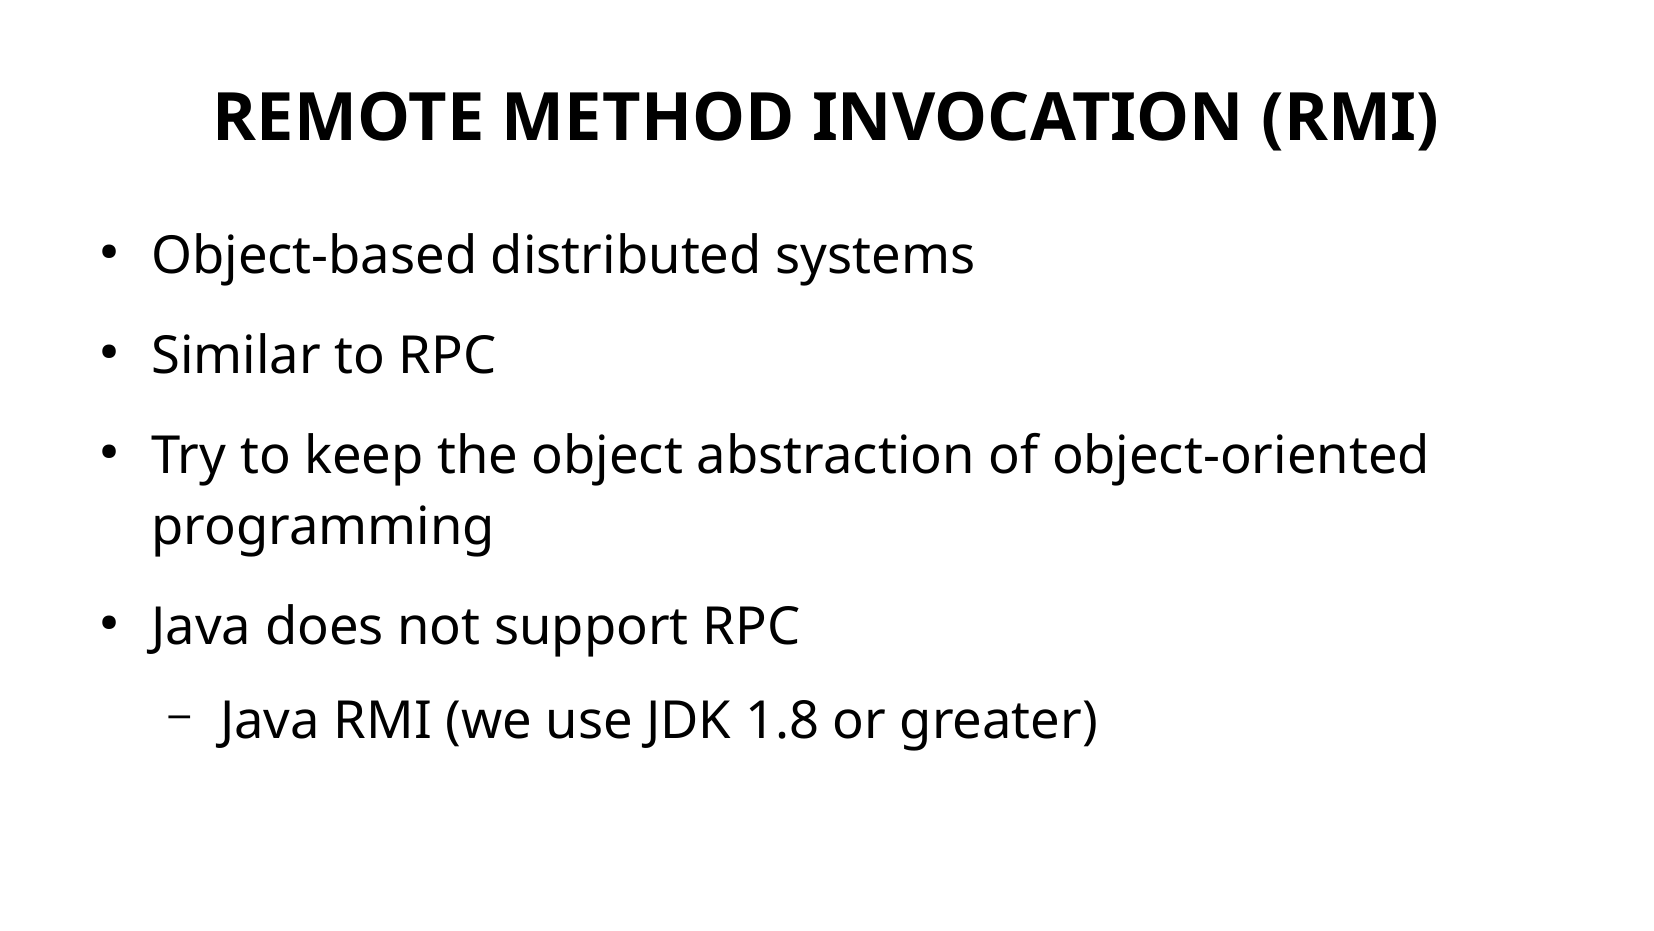

# REMOTE METHOD INVOCATION (RMI)
Object-based distributed systems
Similar to RPC
Try to keep the object abstraction of object-oriented programming
Java does not support RPC
Java RMI (we use JDK 1.8 or greater)